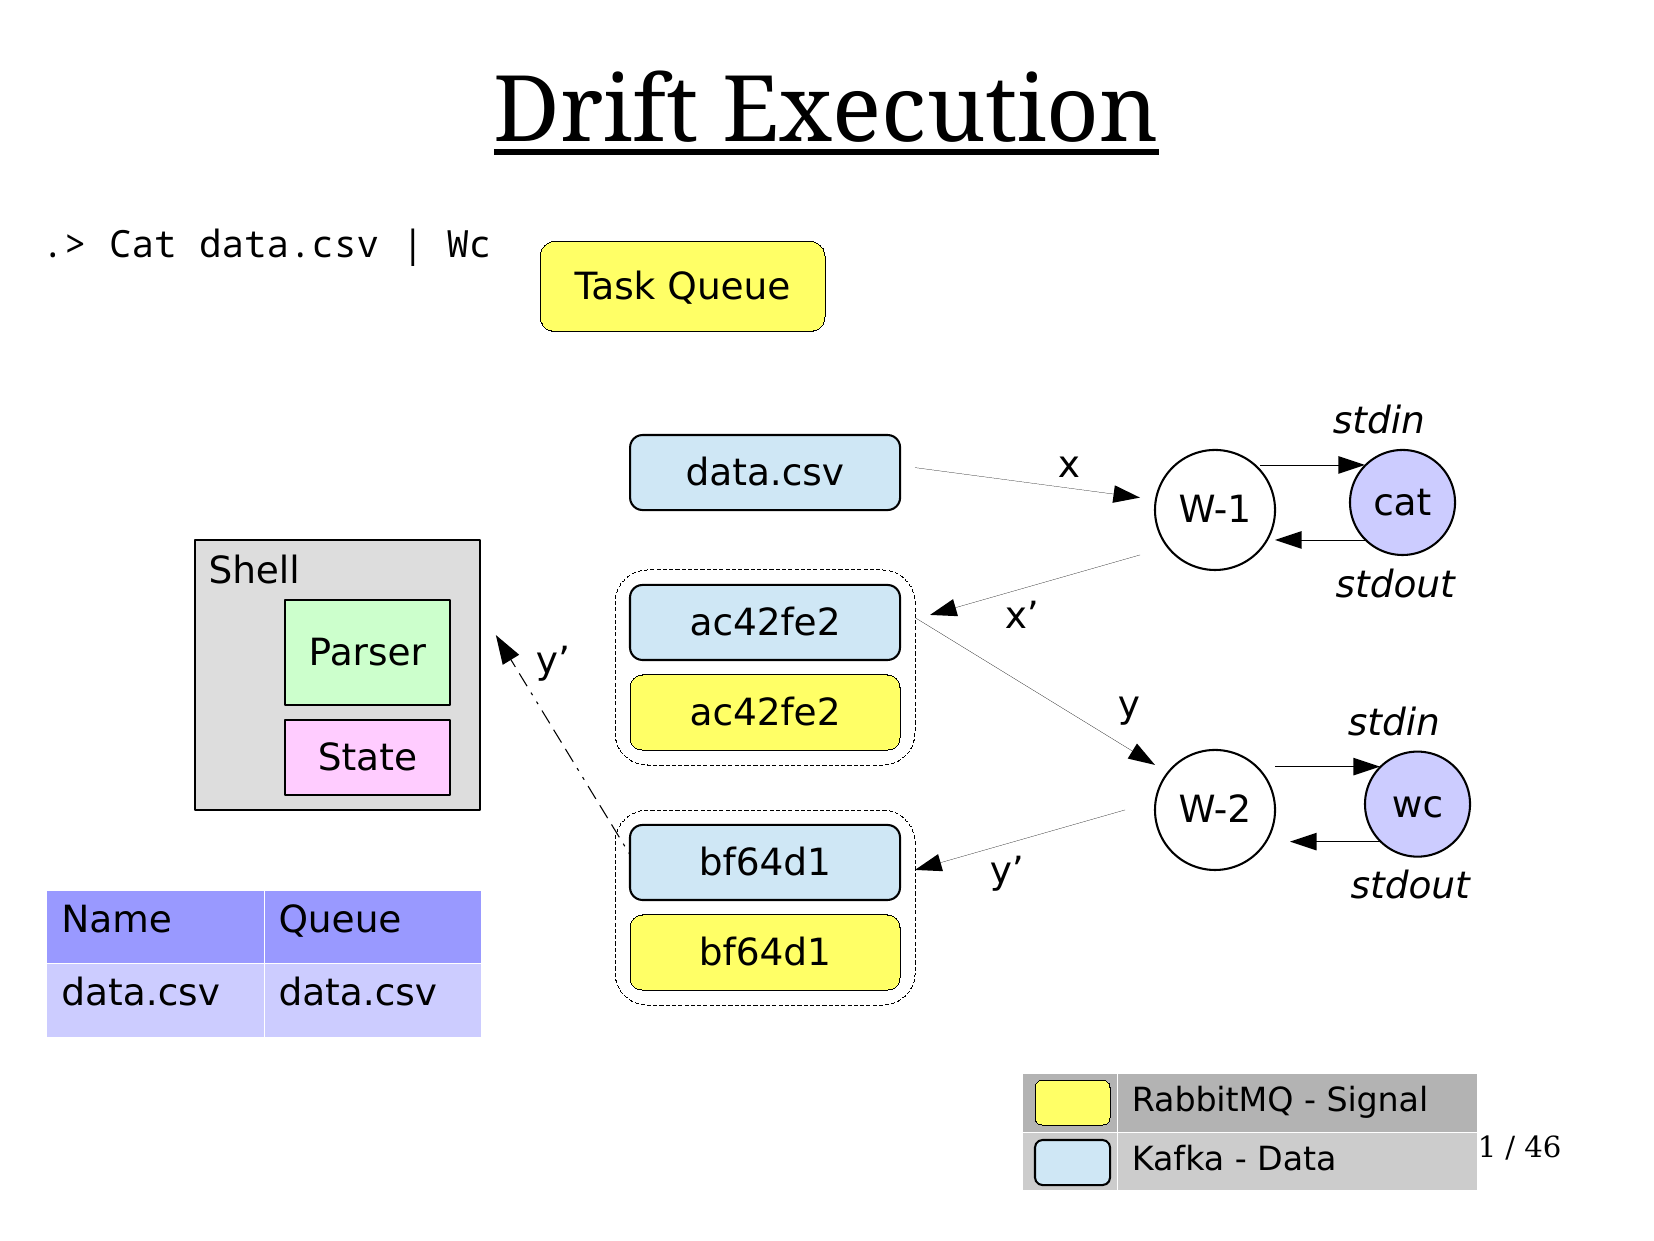

# Drift Execution
.> Cat data.csv | Wc
Task Queue
stdin
x
data.csv
W-1
cat
Shell
stdout
ac42fe2
x’
Parser
y’
ac42fe2
y
stdin
State
W-2
wc
bf64d1
y’
stdout
| Name | Queue |
| --- | --- |
| data.csv | data.csv |
bf64d1
| | RabbitMQ - Signal |
| --- | --- |
| | Kafka - Data |
31